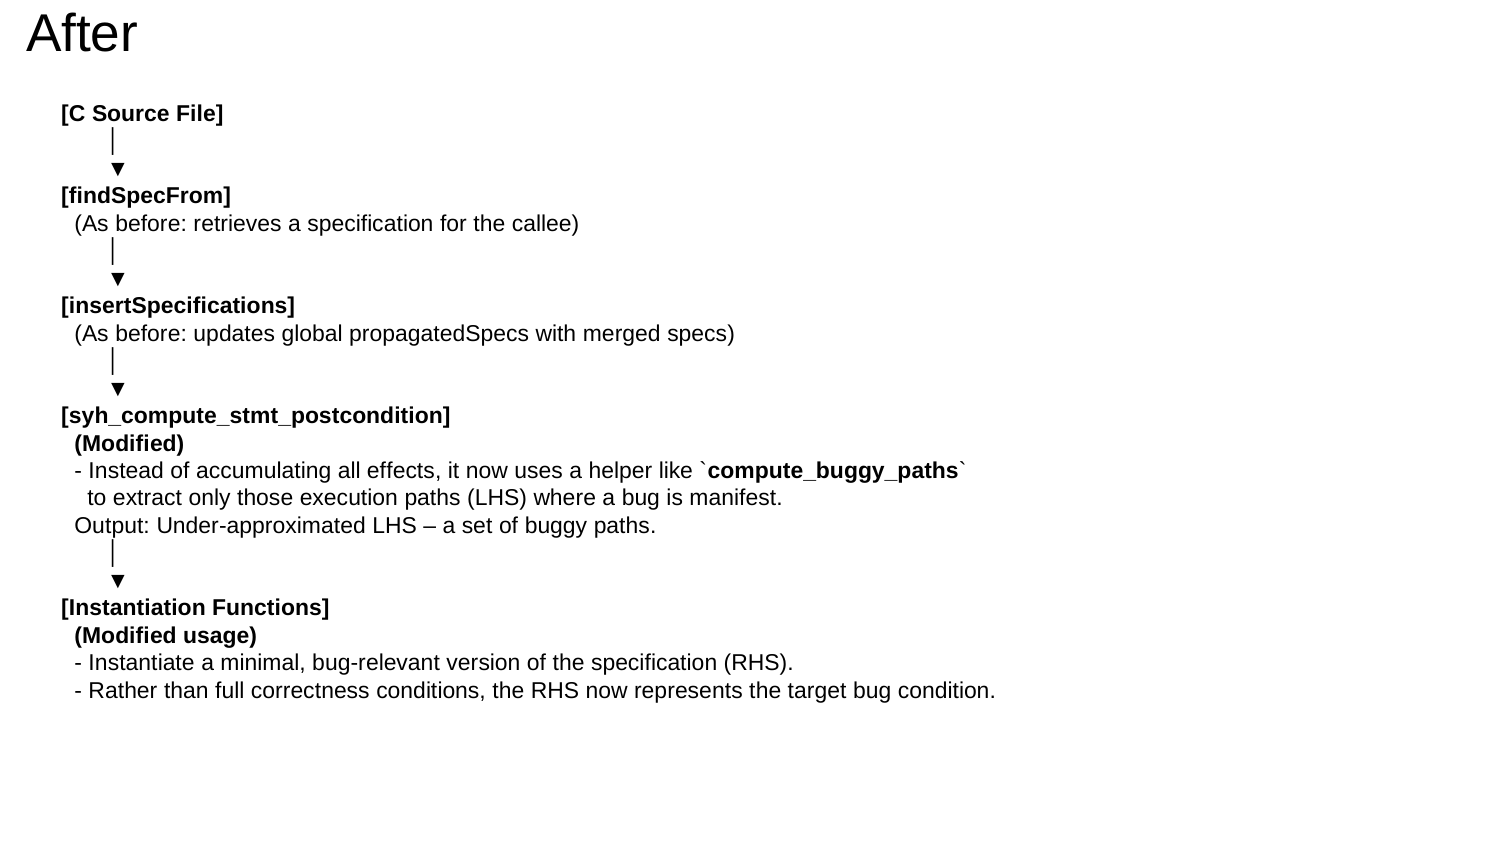

# After
[C Source File]
       │
       ▼
[findSpecFrom]
  (As before: retrieves a specification for the callee)
       │
       ▼
[insertSpecifications]
  (As before: updates global propagatedSpecs with merged specs)
       │
       ▼
[syh_compute_stmt_postcondition]
  (Modified)
  - Instead of accumulating all effects, it now uses a helper like `compute_buggy_paths`
    to extract only those execution paths (LHS) where a bug is manifest.
  Output: Under-approximated LHS – a set of buggy paths.
       │
       ▼
[Instantiation Functions]
  (Modified usage)
  - Instantiate a minimal, bug-relevant version of the specification (RHS).
  - Rather than full correctness conditions, the RHS now represents the target bug condition.